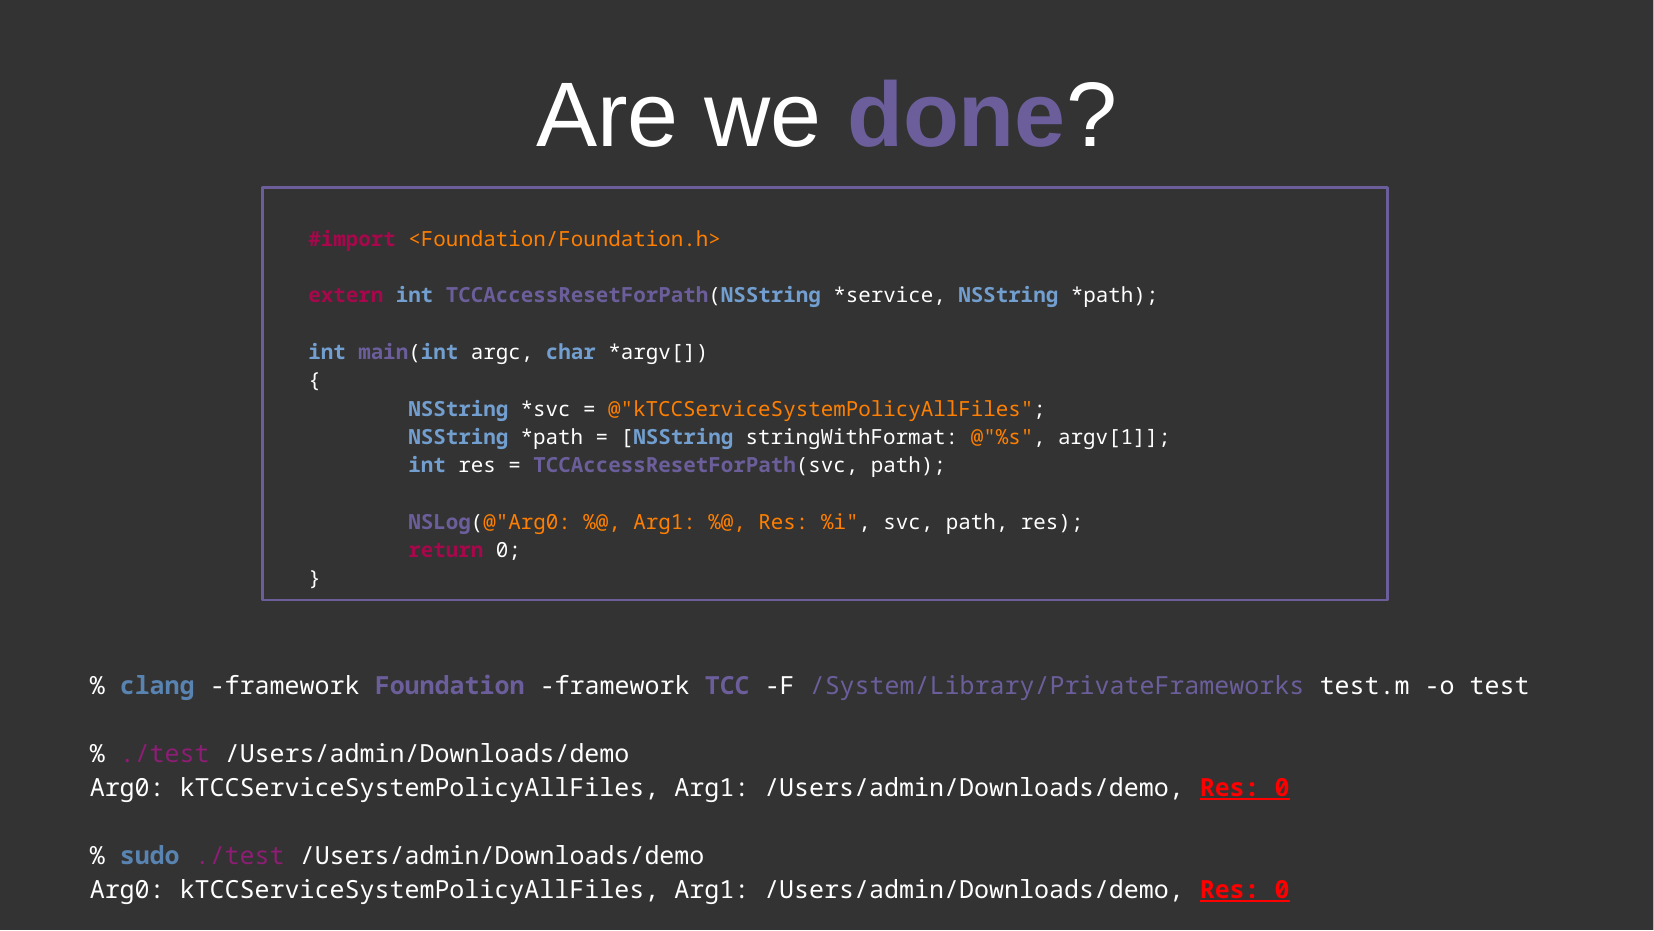

# Are we done?
#import <Foundation/Foundation.h>
extern int TCCAccessResetForPath(NSString *service, NSString *path);
int main(int argc, char *argv[])
{
 NSString *svc = @"kTCCServiceSystemPolicyAllFiles";
 NSString *path = [NSString stringWithFormat: @"%s", argv[1]];
 int res = TCCAccessResetForPath(svc, path);
 NSLog(@"Arg0: %@, Arg1: %@, Res: %i", svc, path, res);
 return 0;
}
% clang -framework Foundation -framework TCC -F /System/Library/PrivateFrameworks test.m -o test
% ./test /Users/admin/Downloads/demo
Arg0: kTCCServiceSystemPolicyAllFiles, Arg1: /Users/admin/Downloads/demo, Res: 0
% sudo ./test /Users/admin/Downloads/demo
Arg0: kTCCServiceSystemPolicyAllFiles, Arg1: /Users/admin/Downloads/demo, Res: 0